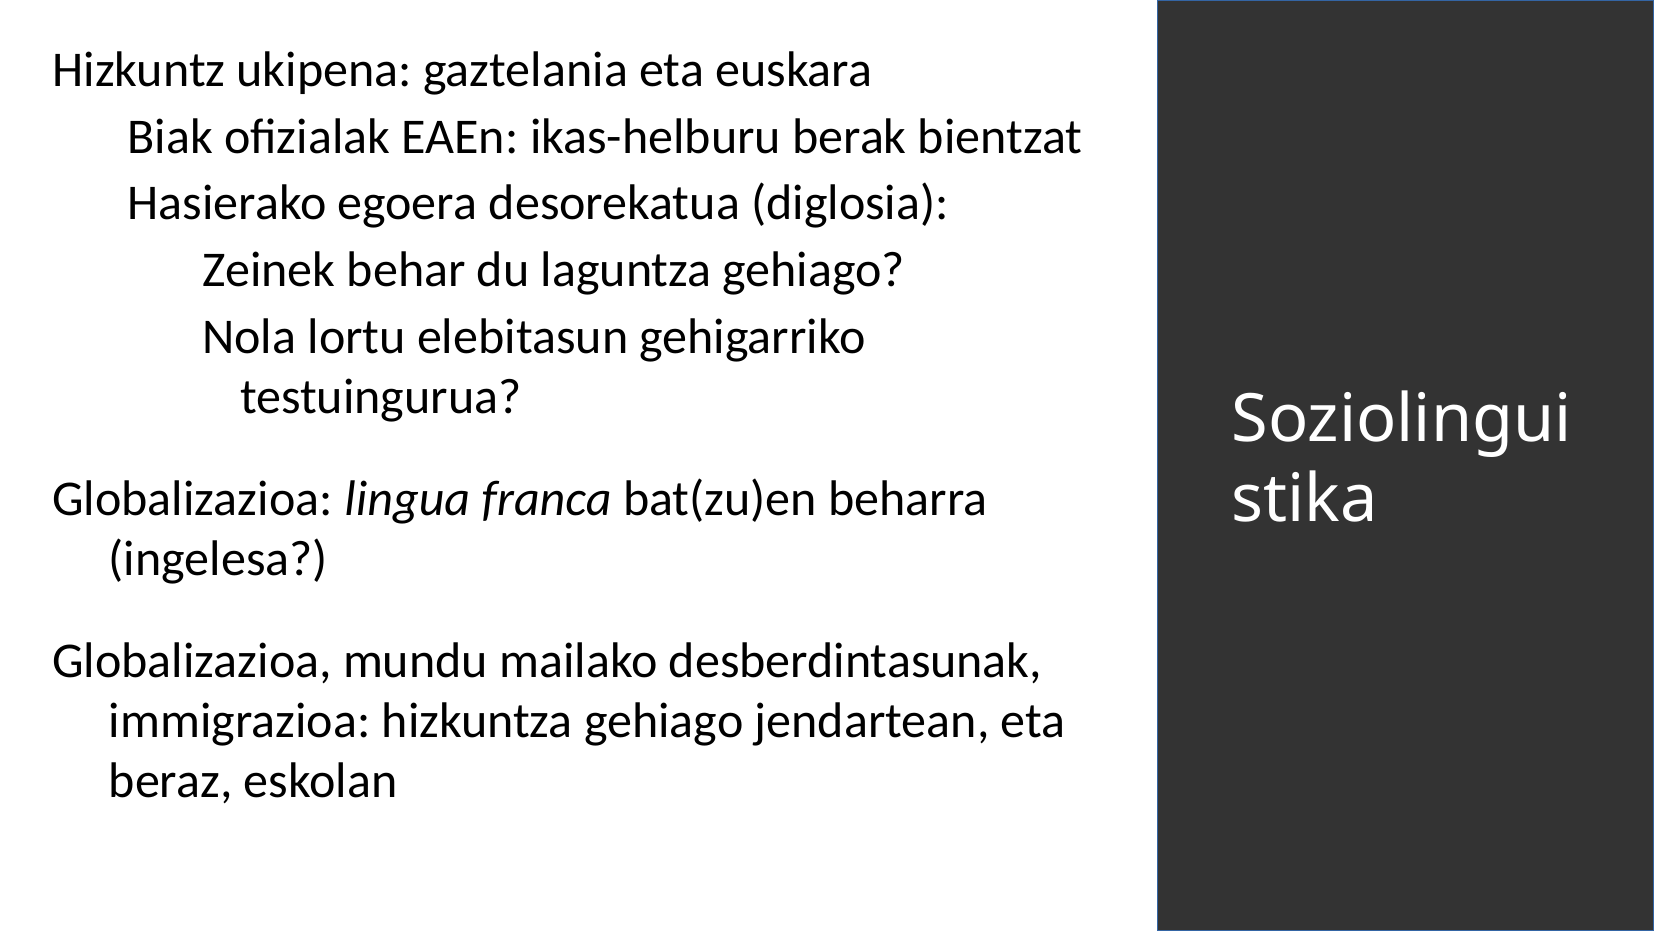

# Hizkuntz ukipena: gaztelania eta euskara
Biak ofizialak EAEn: ikas-helburu berak bientzat
Hasierako egoera desorekatua (diglosia):
Zeinek behar du laguntza gehiago?
Nola lortu elebitasun gehigarriko testuingurua?
Globalizazioa: lingua franca bat(zu)en beharra (ingelesa?)
Globalizazioa, mundu mailako desberdintasunak, immigrazioa: hizkuntza gehiago jendartean, eta beraz, eskolan
Soziolinguistika